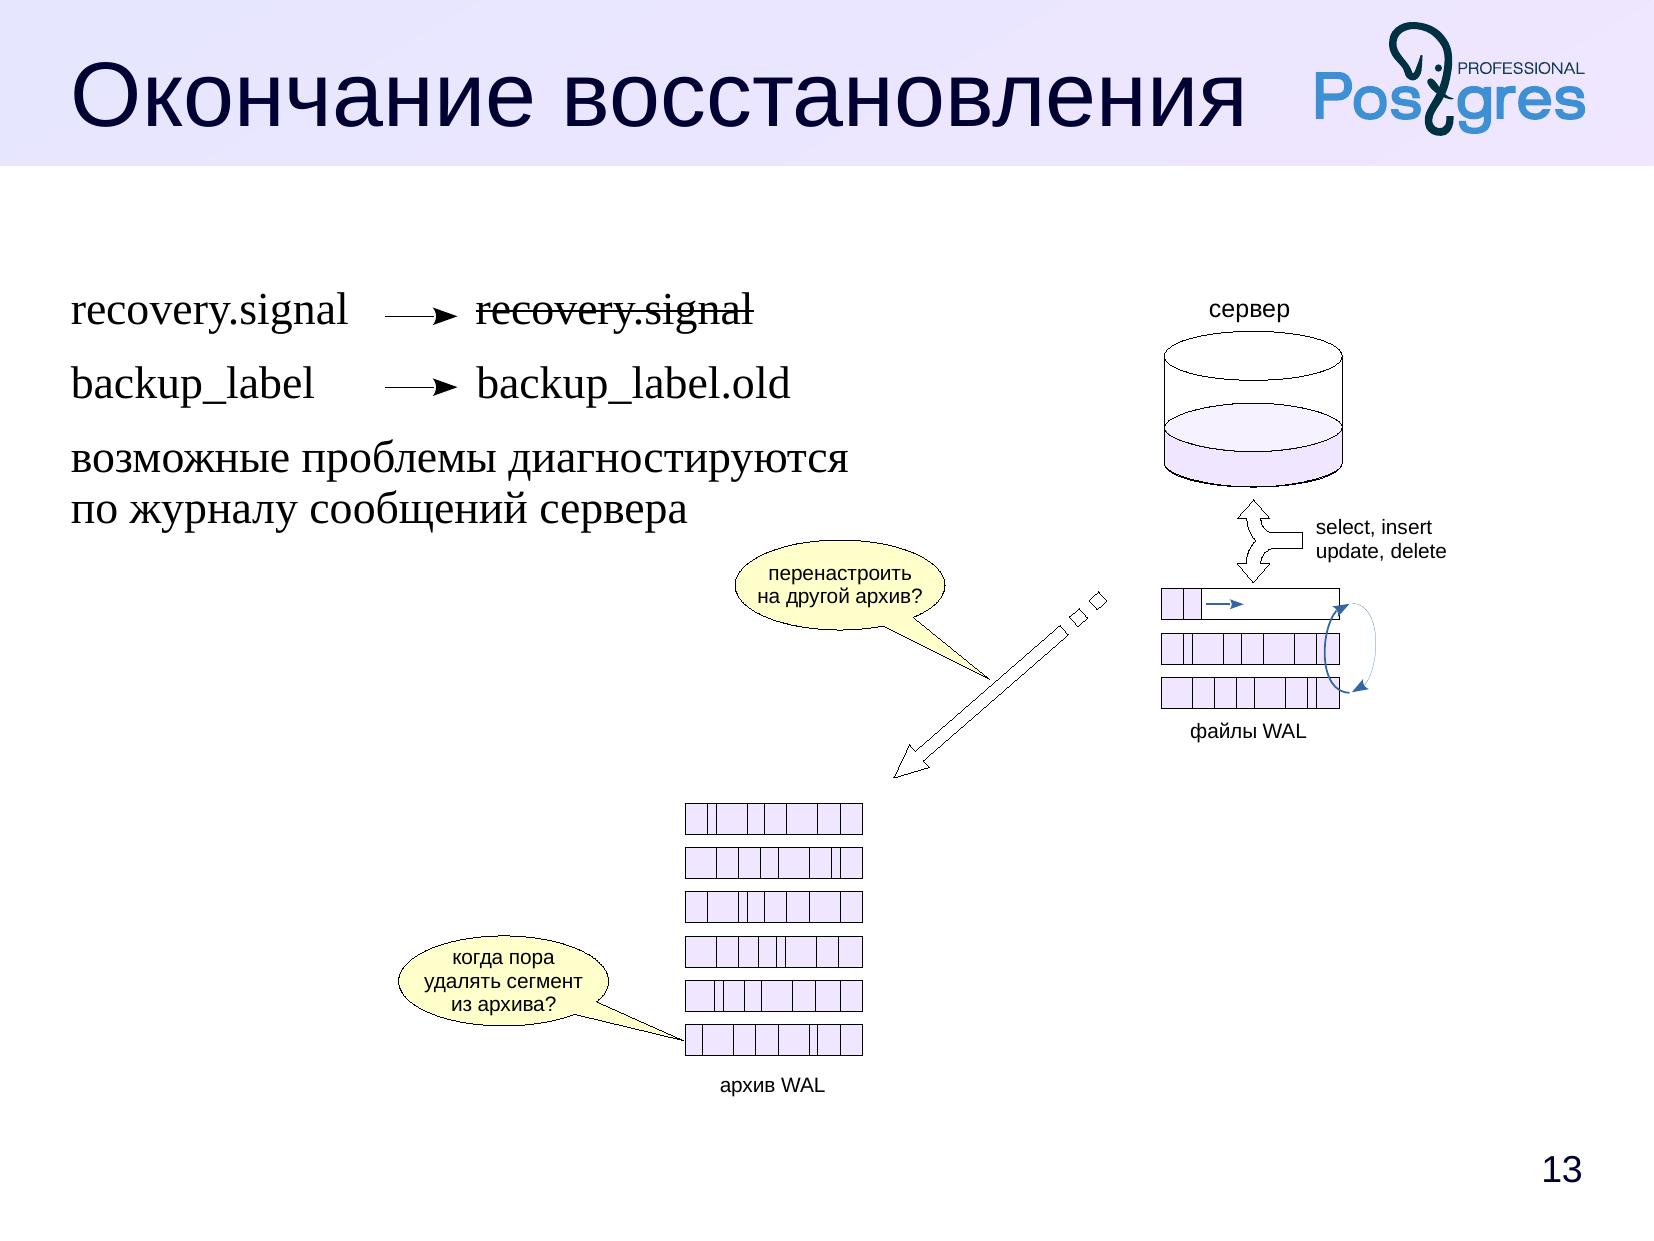

# Окончание восстановления
recovery.signal recovery.signal
backup_label backup_label.old
возможные проблемы диагностируются
по журналу сообщений сервера
сервер
select, insert
update, delete
перенастроить
на другой архив?
файлы WAL
когда пора
удалять сегмент
из архива?
архив WAL